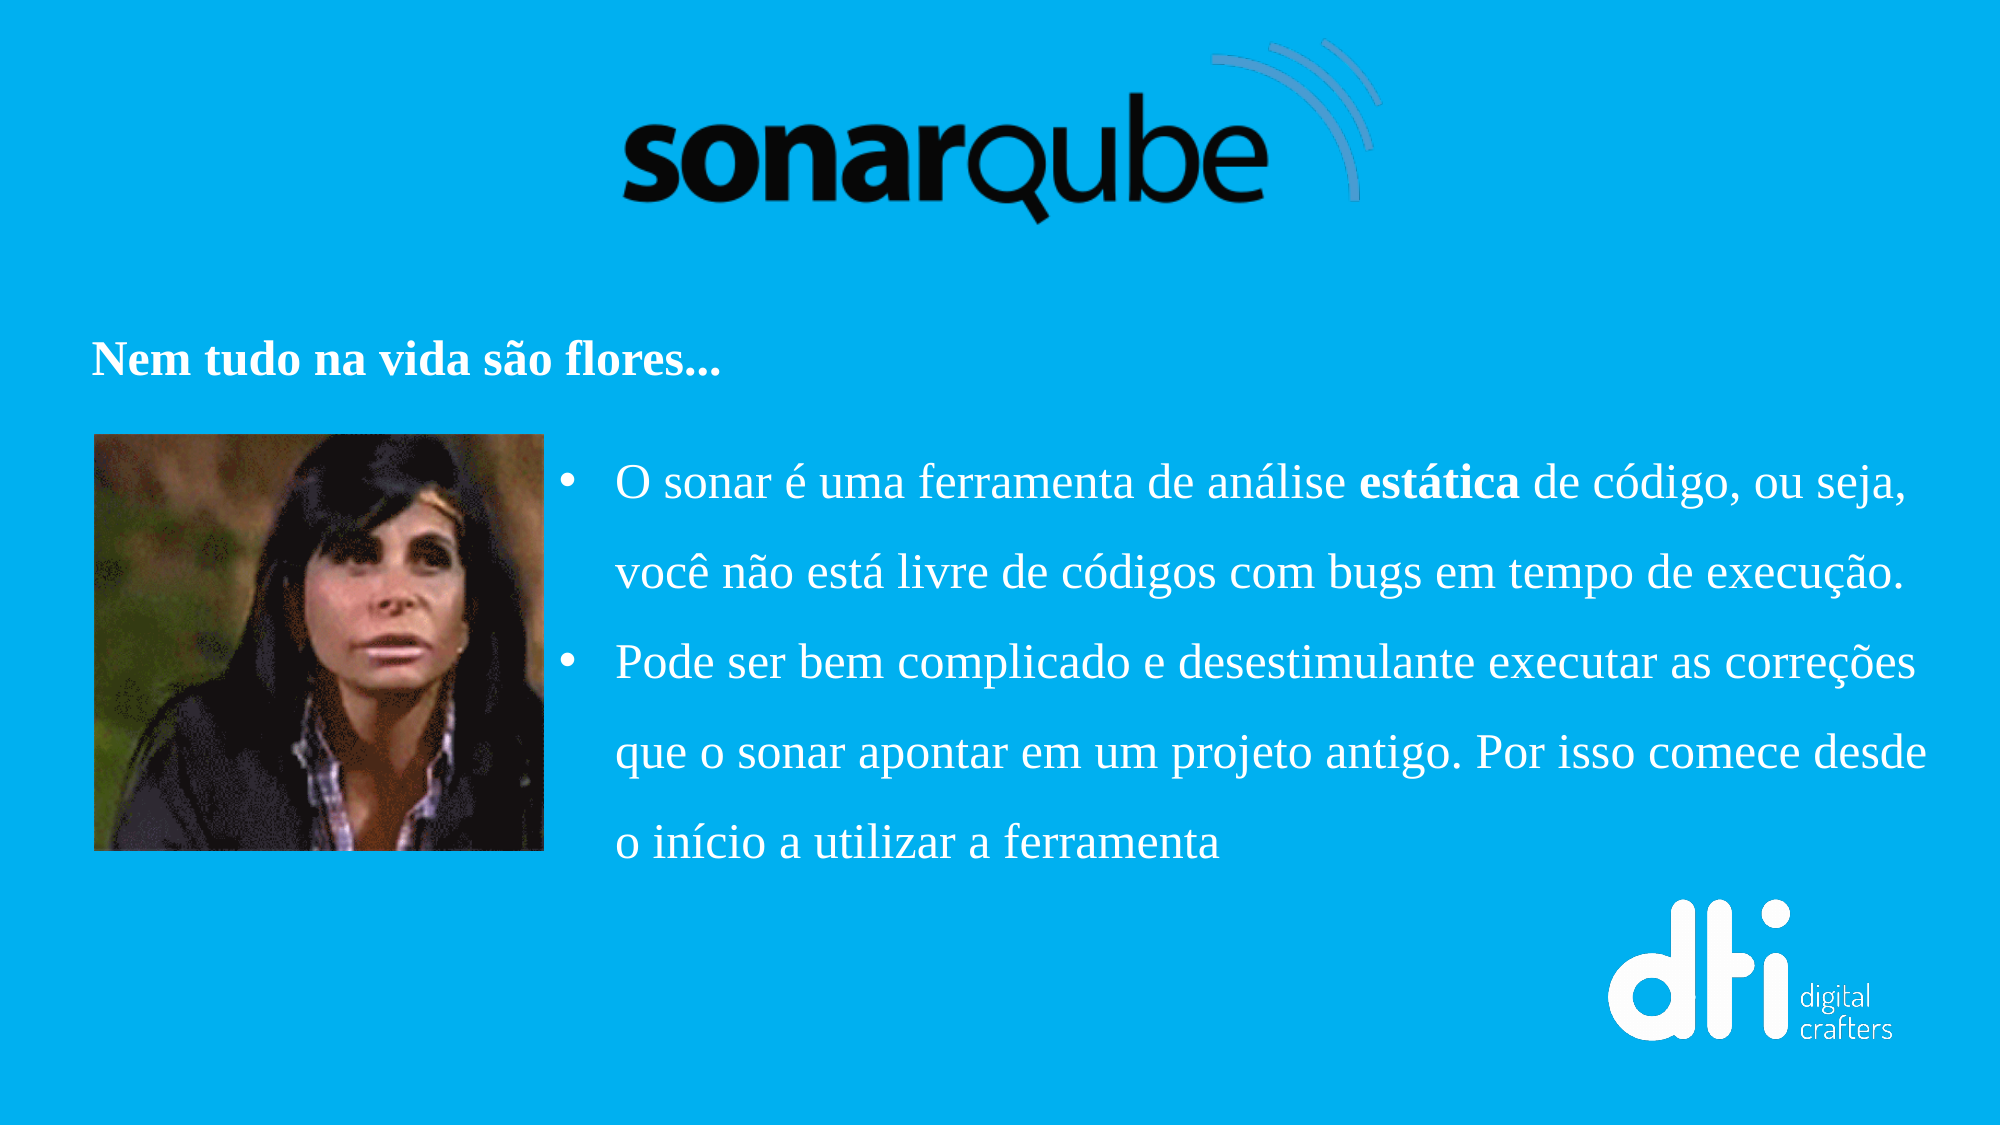

Nem tudo na vida são flores...
O sonar é uma ferramenta de análise estática de código, ou seja, você não está livre de códigos com bugs em tempo de execução.
Pode ser bem complicado e desestimulante executar as correções que o sonar apontar em um projeto antigo. Por isso comece desde o início a utilizar a ferramenta